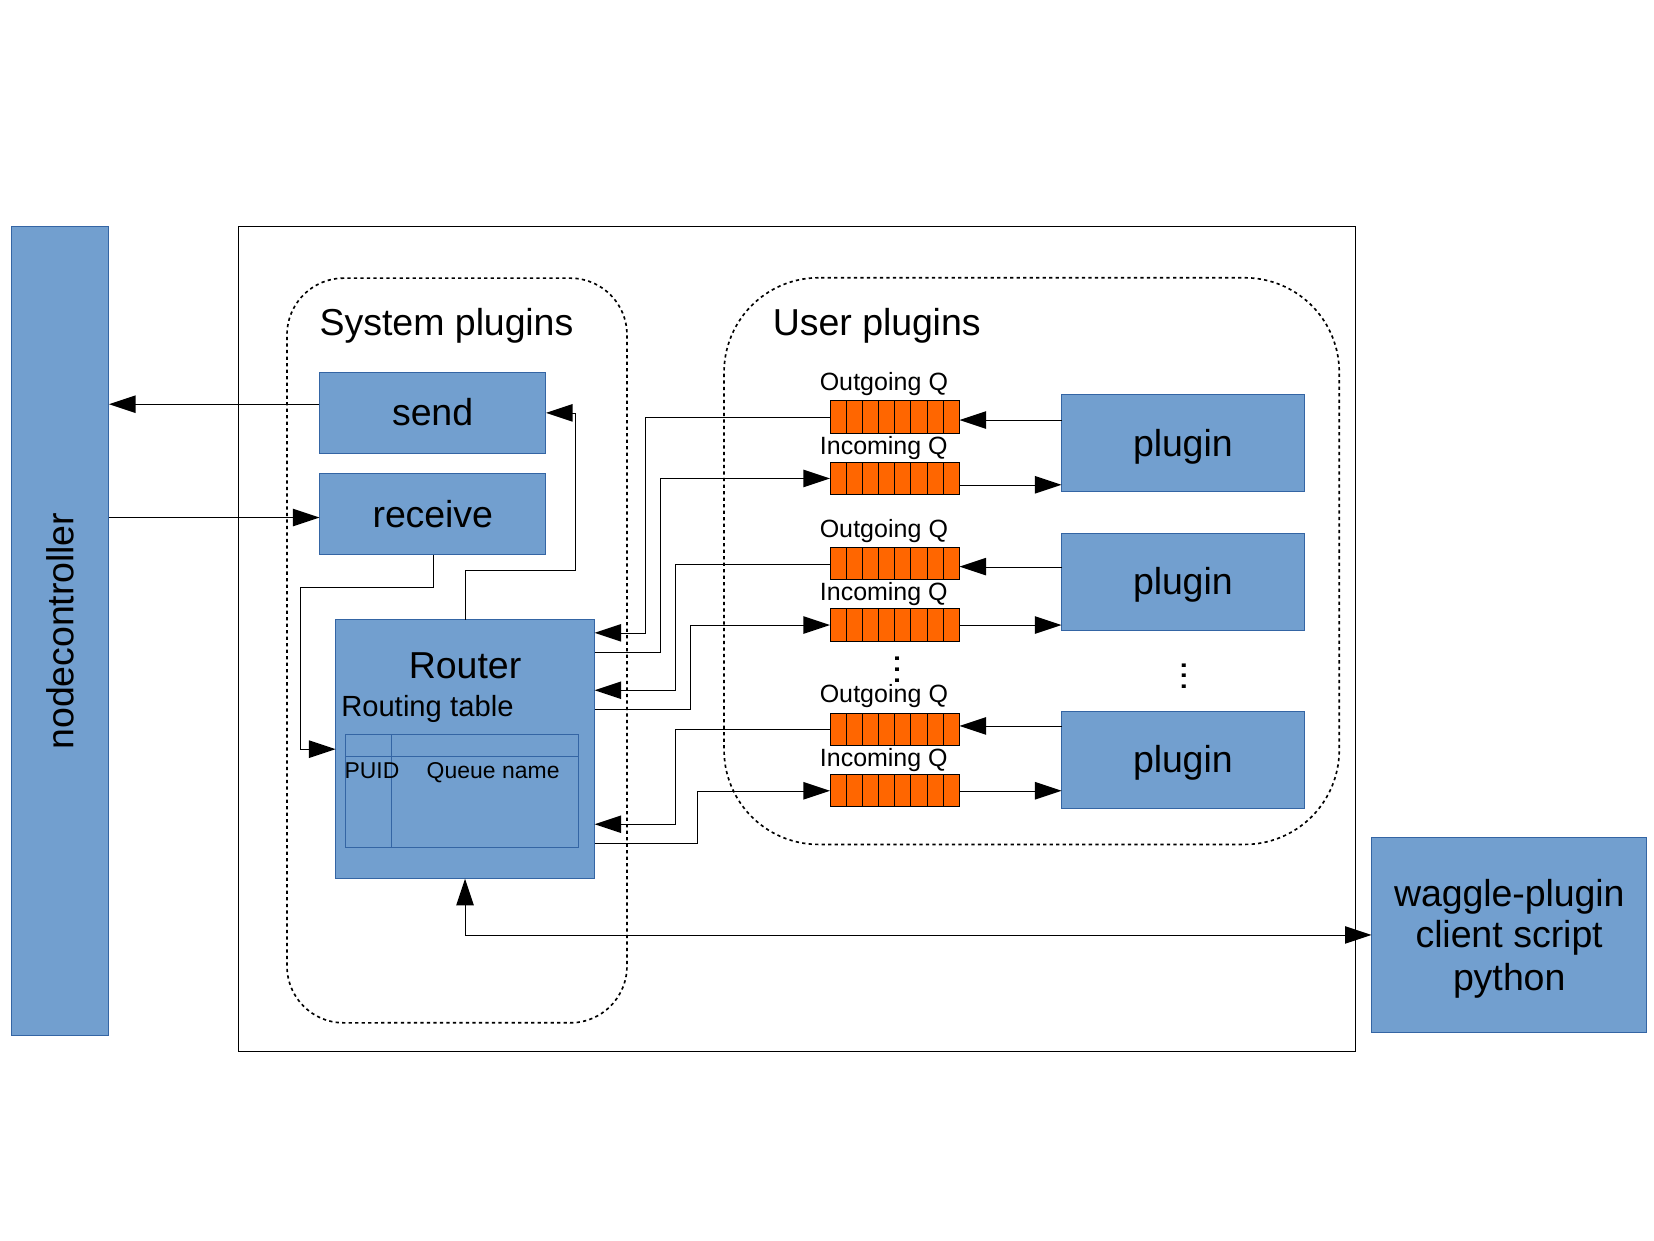

User plugins
System plugins
Outgoing Q
send
plugin
Incoming Q
receive
Outgoing Q
plugin
Incoming Q
nodecontroller
Router
...
...
Outgoing Q
Routing table
plugin
Incoming Q
PUID
Queue name
waggle-plugin
client script
python